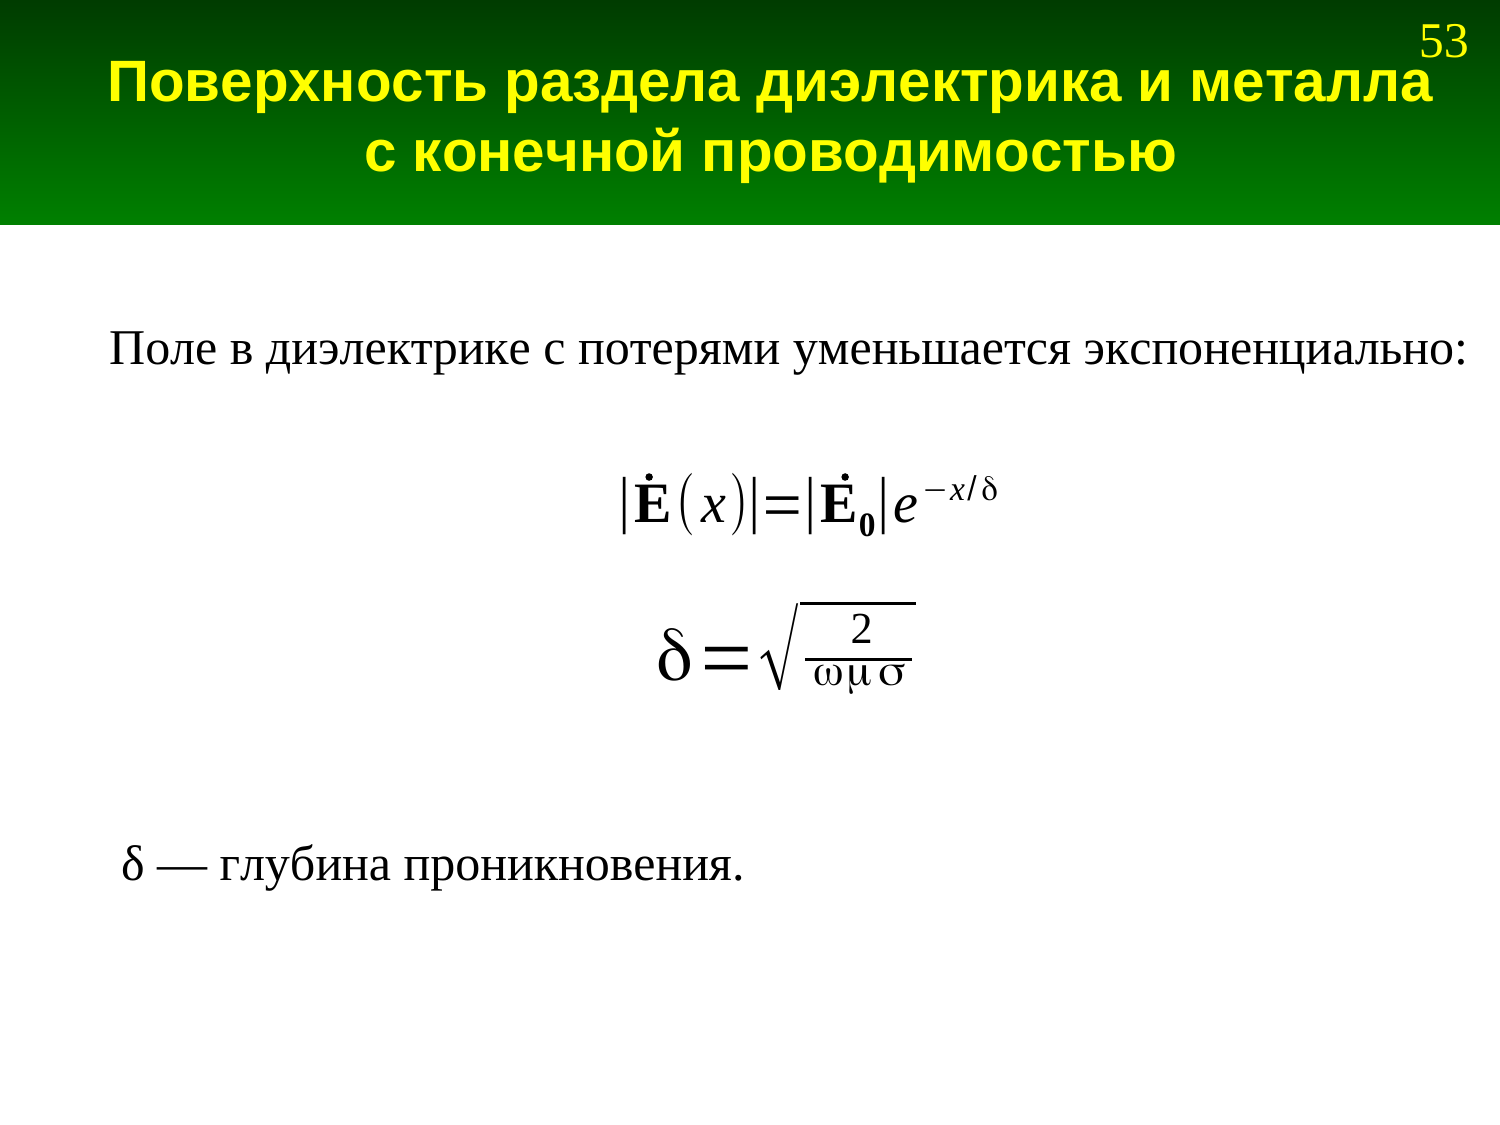

# Поверхность раздела диэлектрика и металла с конечной проводимостью
Поле в диэлектрике с потерями уменьшается экспоненциально:
δ — глубина проникновения.